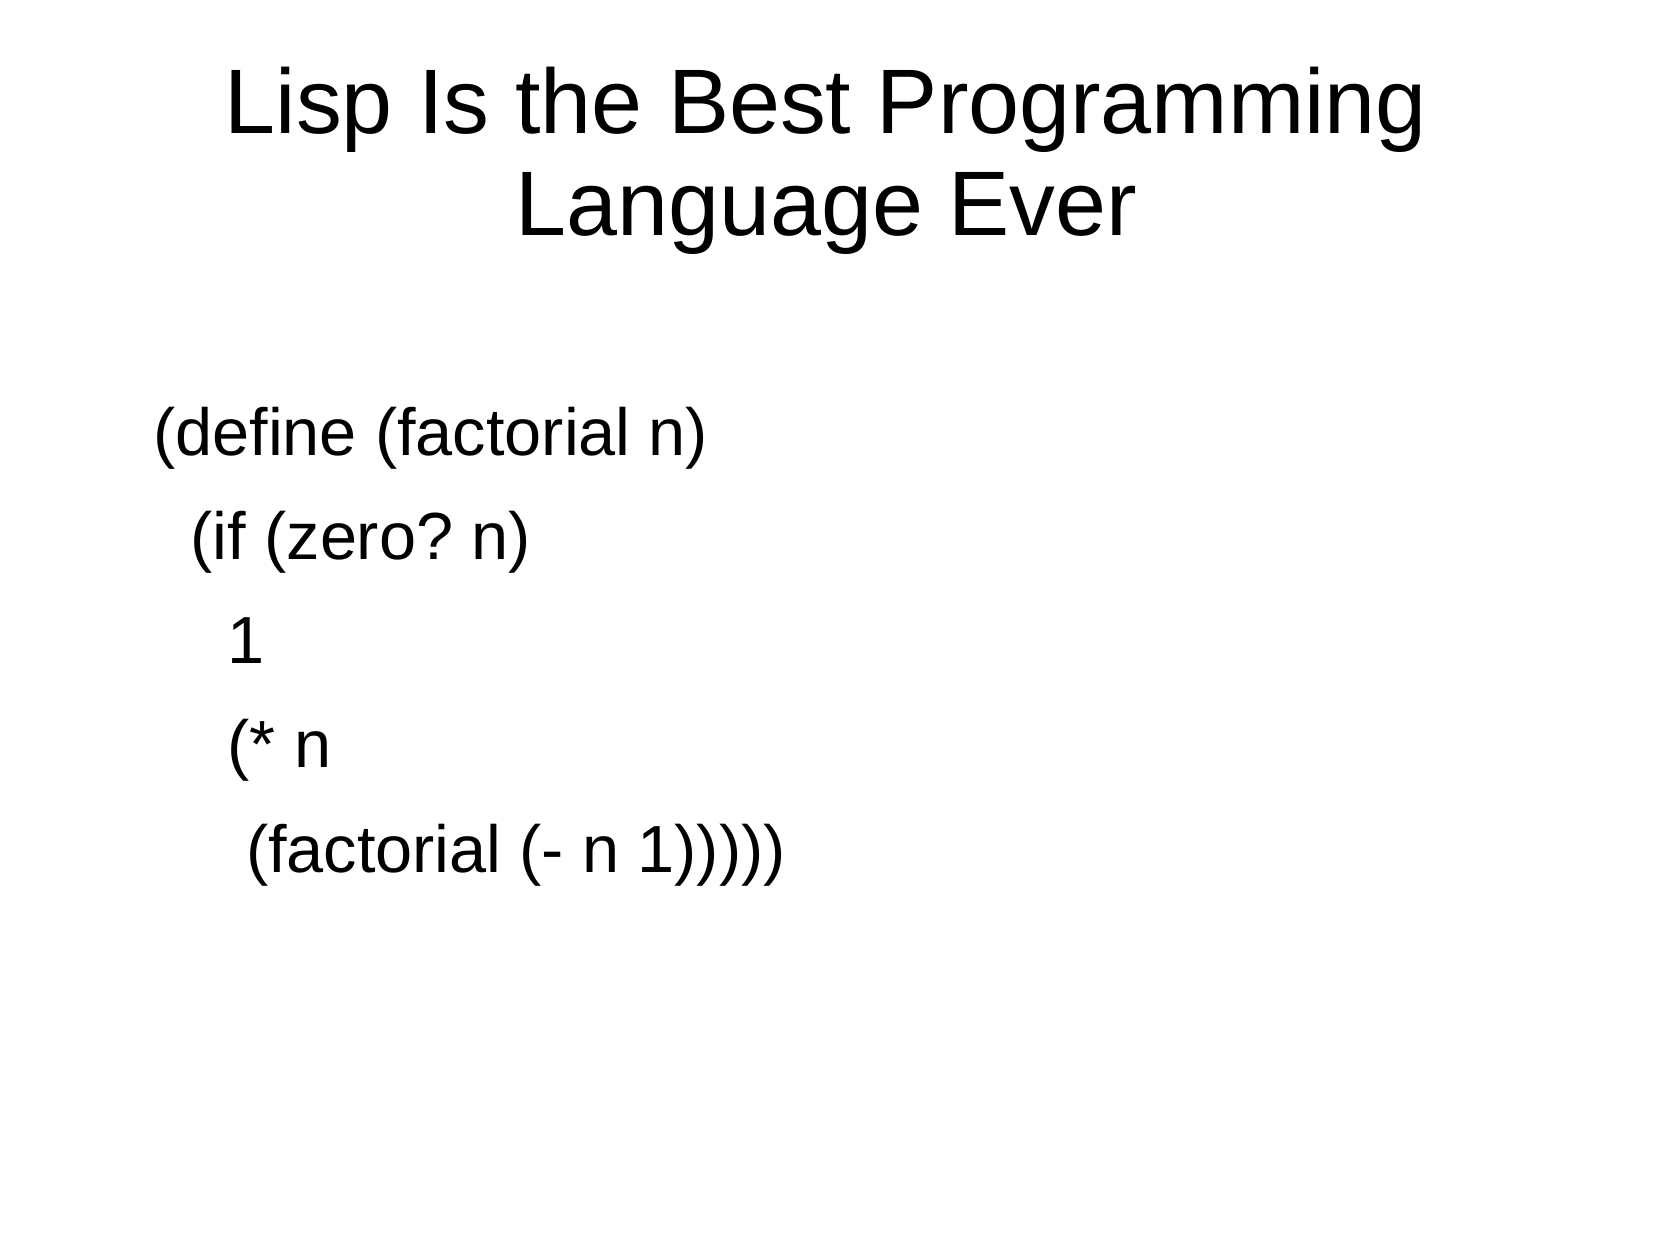

# Lisp Is the Best Programming Language Ever
(define (factorial n)
 (if (zero? n)
 1
 (* n
 (factorial (- n 1)))))